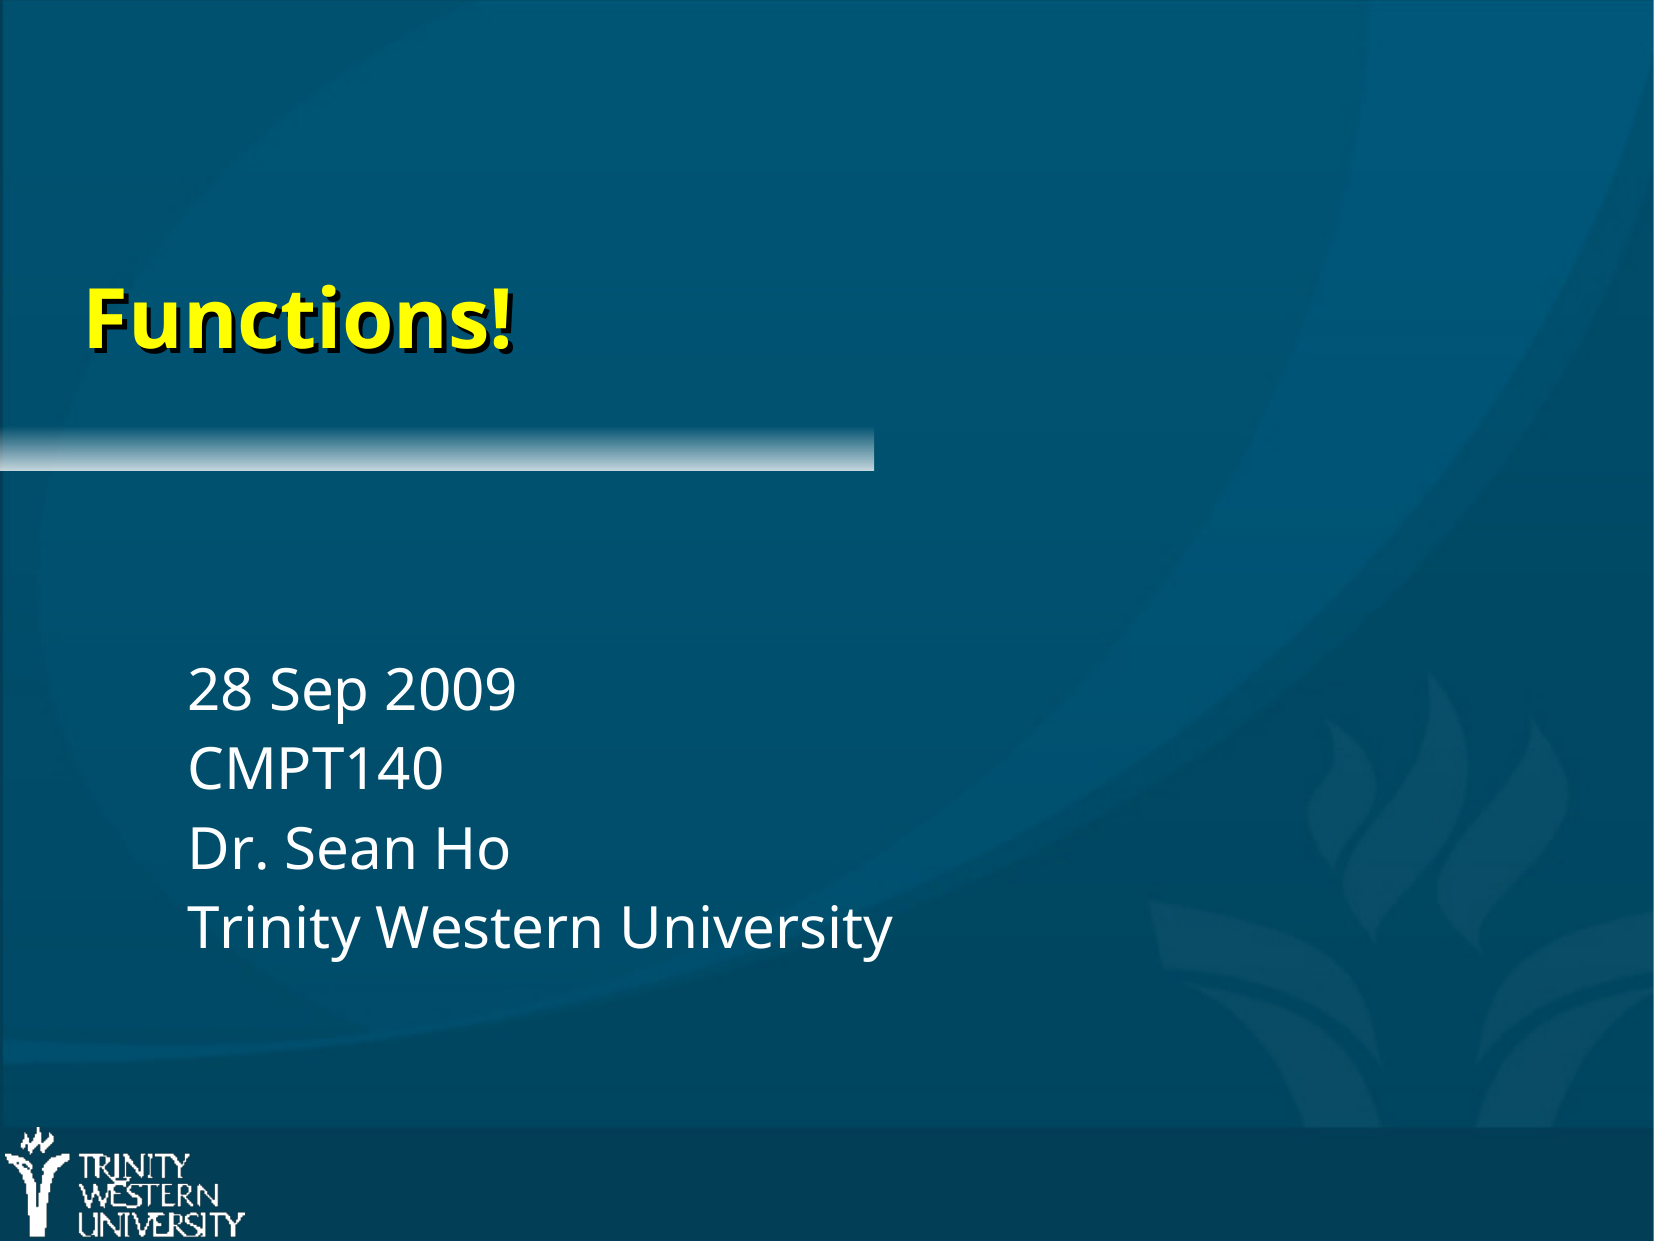

# Functions!
28 Sep 2009
CMPT140
Dr. Sean Ho
Trinity Western University